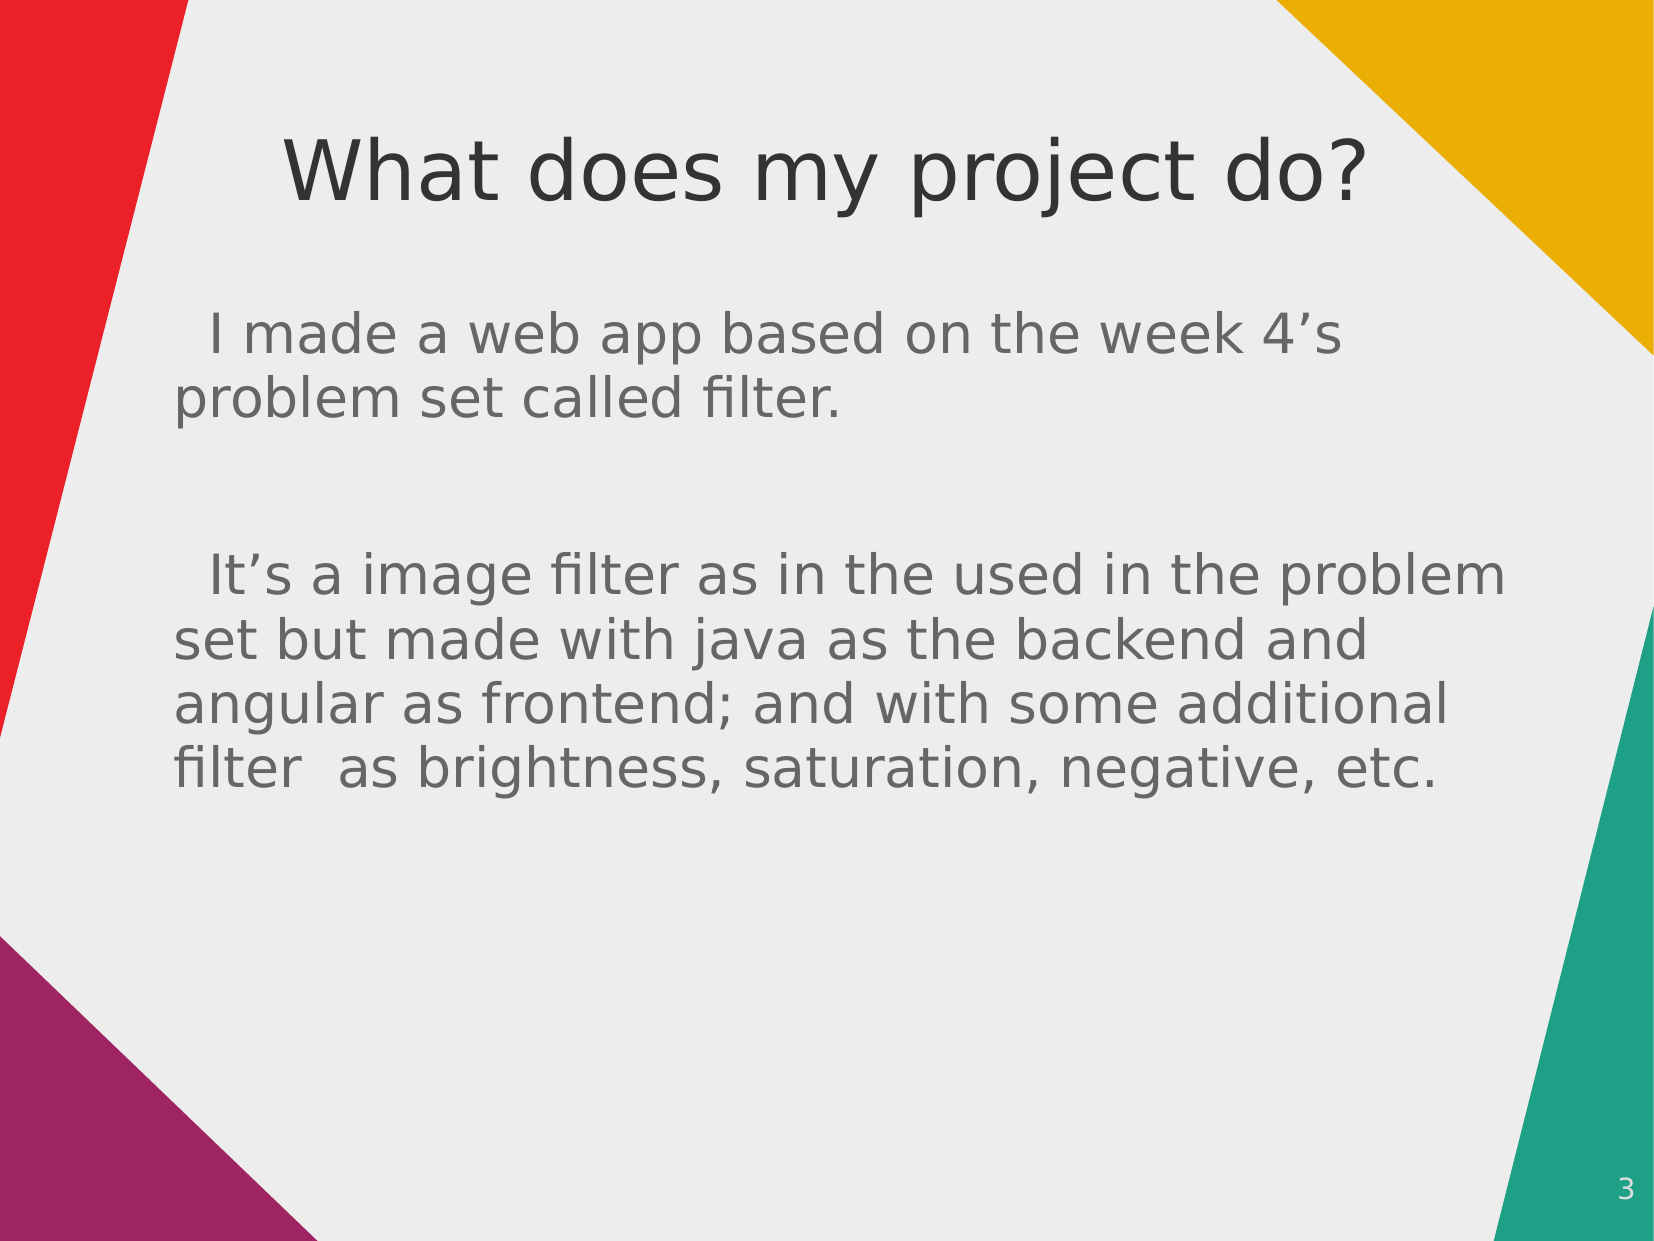

# What does my project do?
 I made a web app based on the week 4’s problem set called filter.
 It’s a image filter as in the used in the problem set but made with java as the backend and angular as frontend; and with some additional filter as brightness, saturation, negative, etc.
3